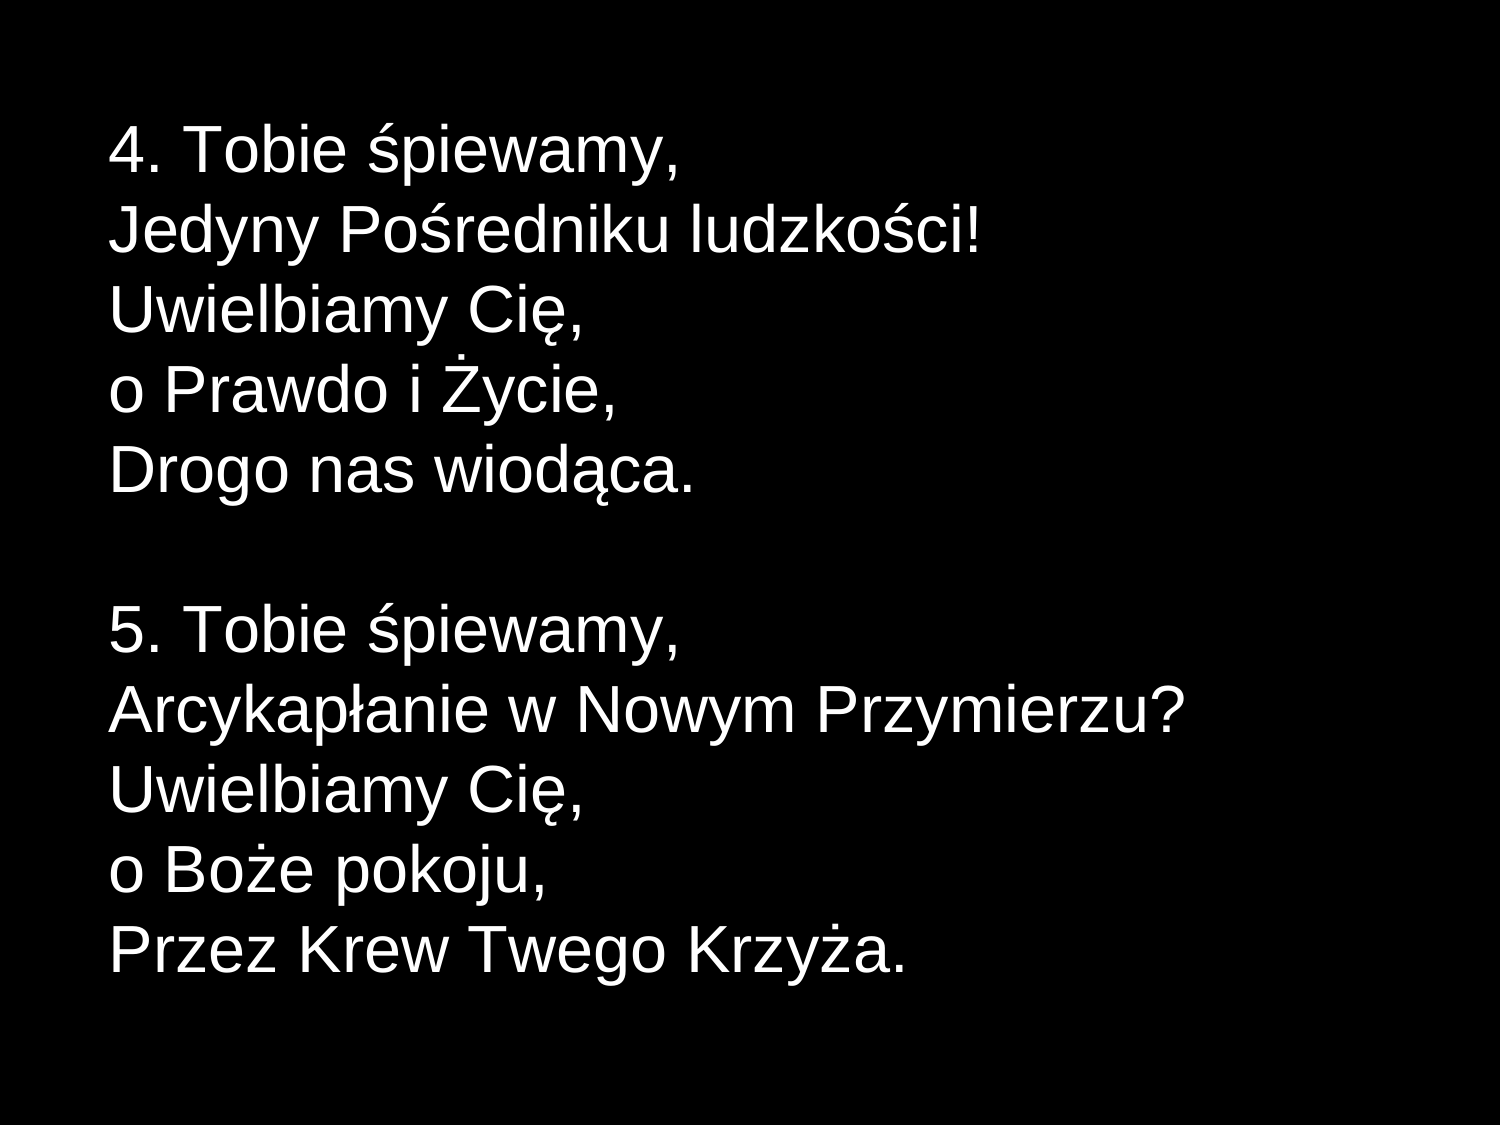

4. Tobie śpiewamy,
Jedyny Pośredniku ludzkości!
Uwielbiamy Cię,
o Prawdo i Życie,
Drogo nas wiodąca.
5. Tobie śpiewamy,
Arcykapłanie w Nowym Przymierzu?
Uwielbiamy Cię,
o Boże pokoju,
Przez Krew Twego Krzyża.